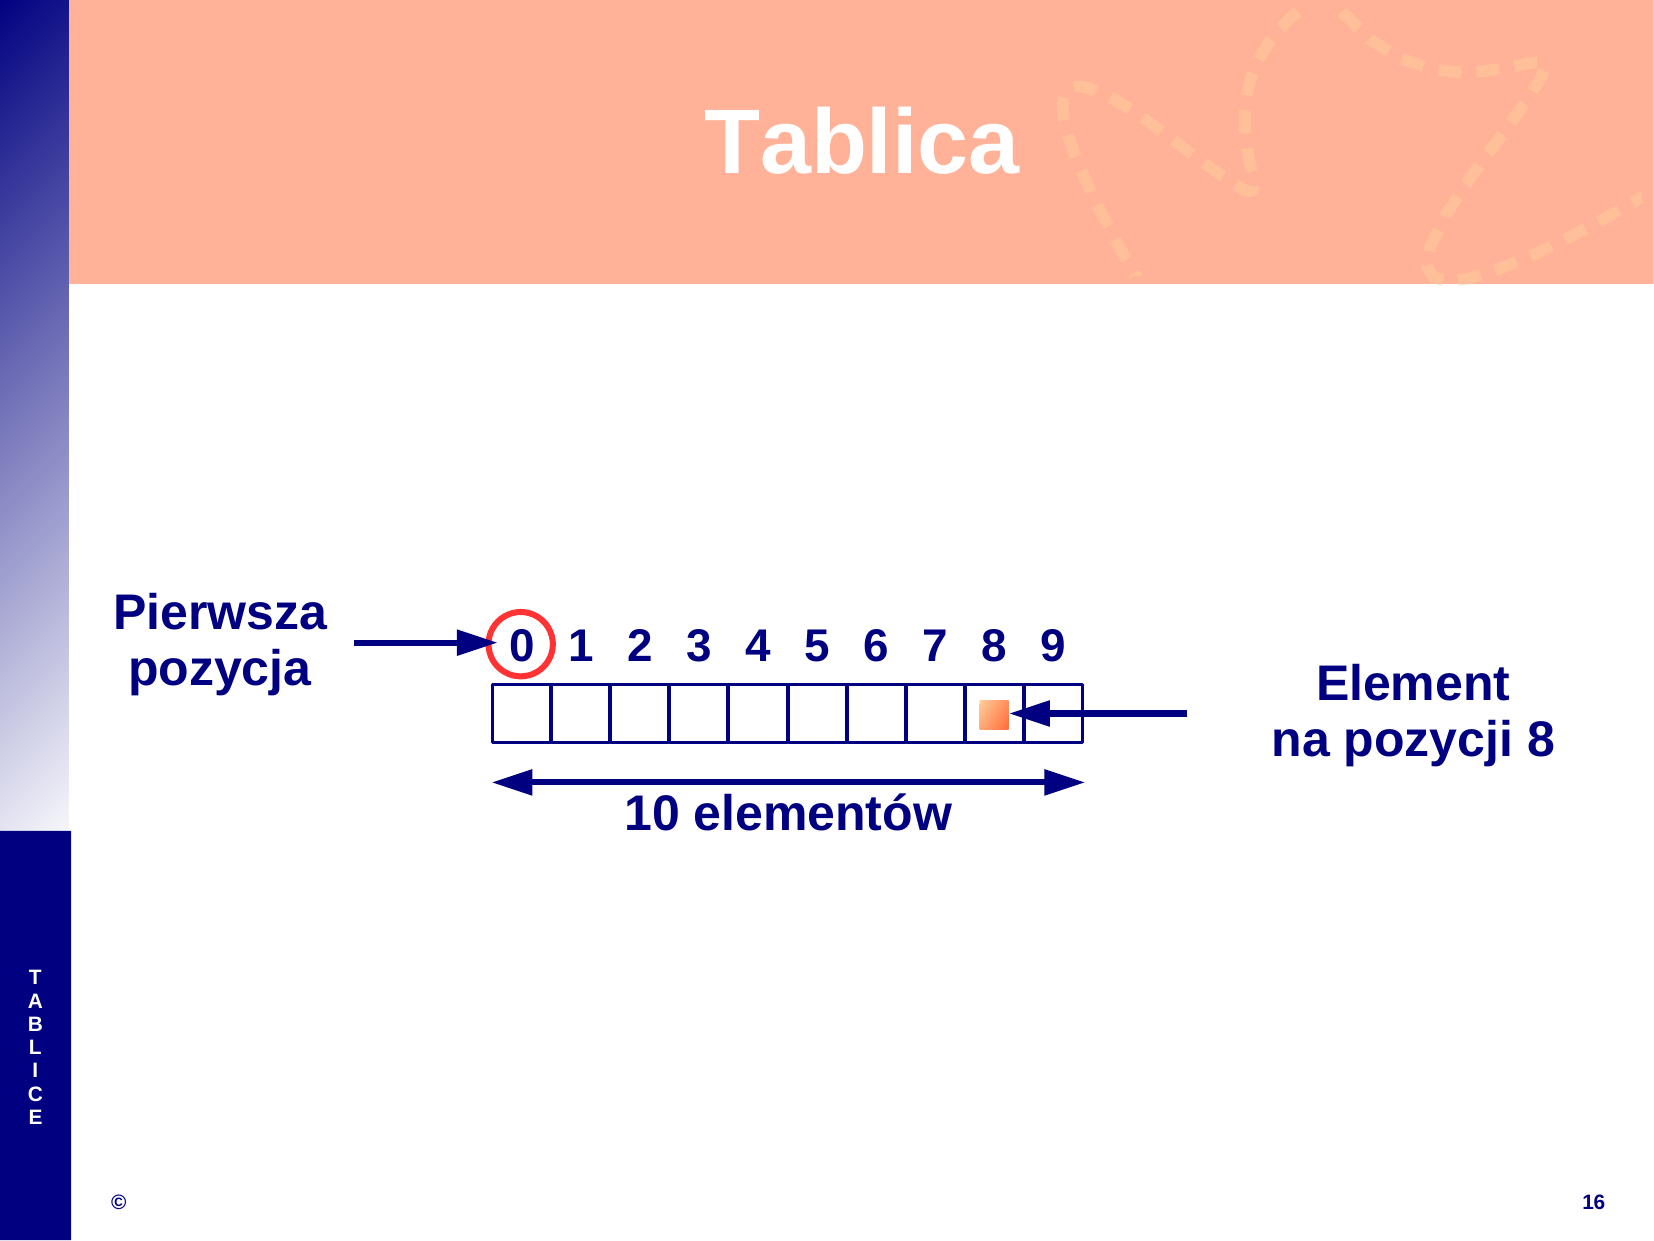

# Tablica
Pierwsza
pozycja
0
1
2
3
4
5
6
7
8
9
Element
na pozycji 8
10 elementów
T
A
B
L
I
C
E